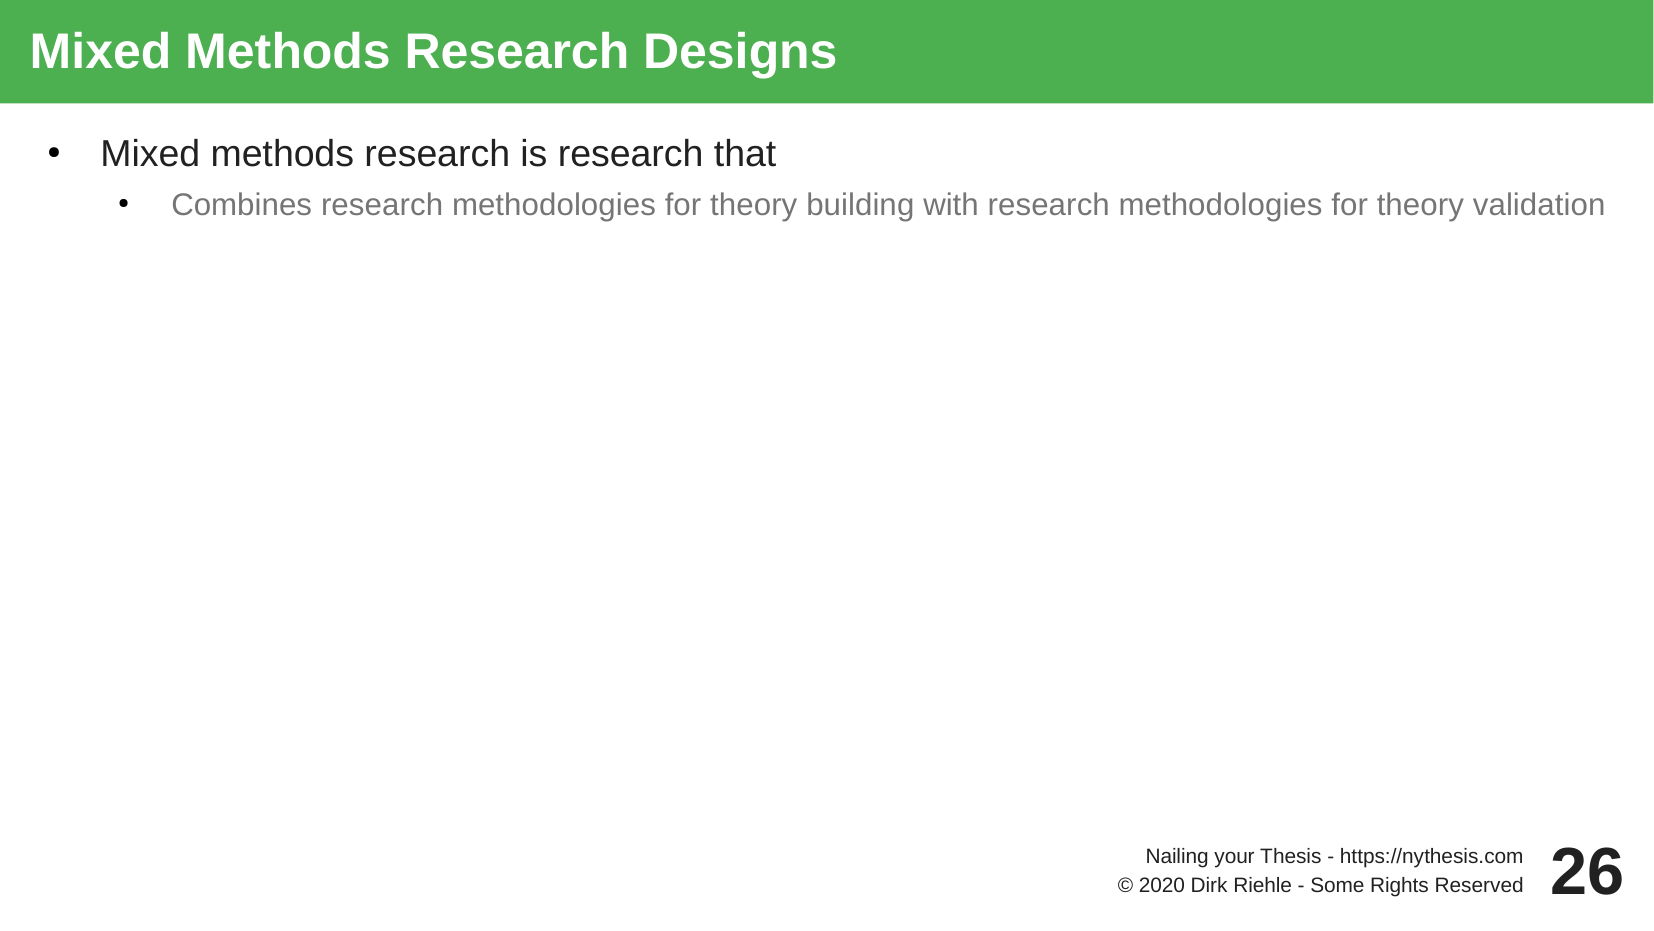

# Mixed Methods Research Designs
Mixed methods research is research that
Combines research methodologies for theory building with research methodologies for theory validation
Nailing your Thesis - https://nythesis.com
26
© 2020 Dirk Riehle - Some Rights Reserved